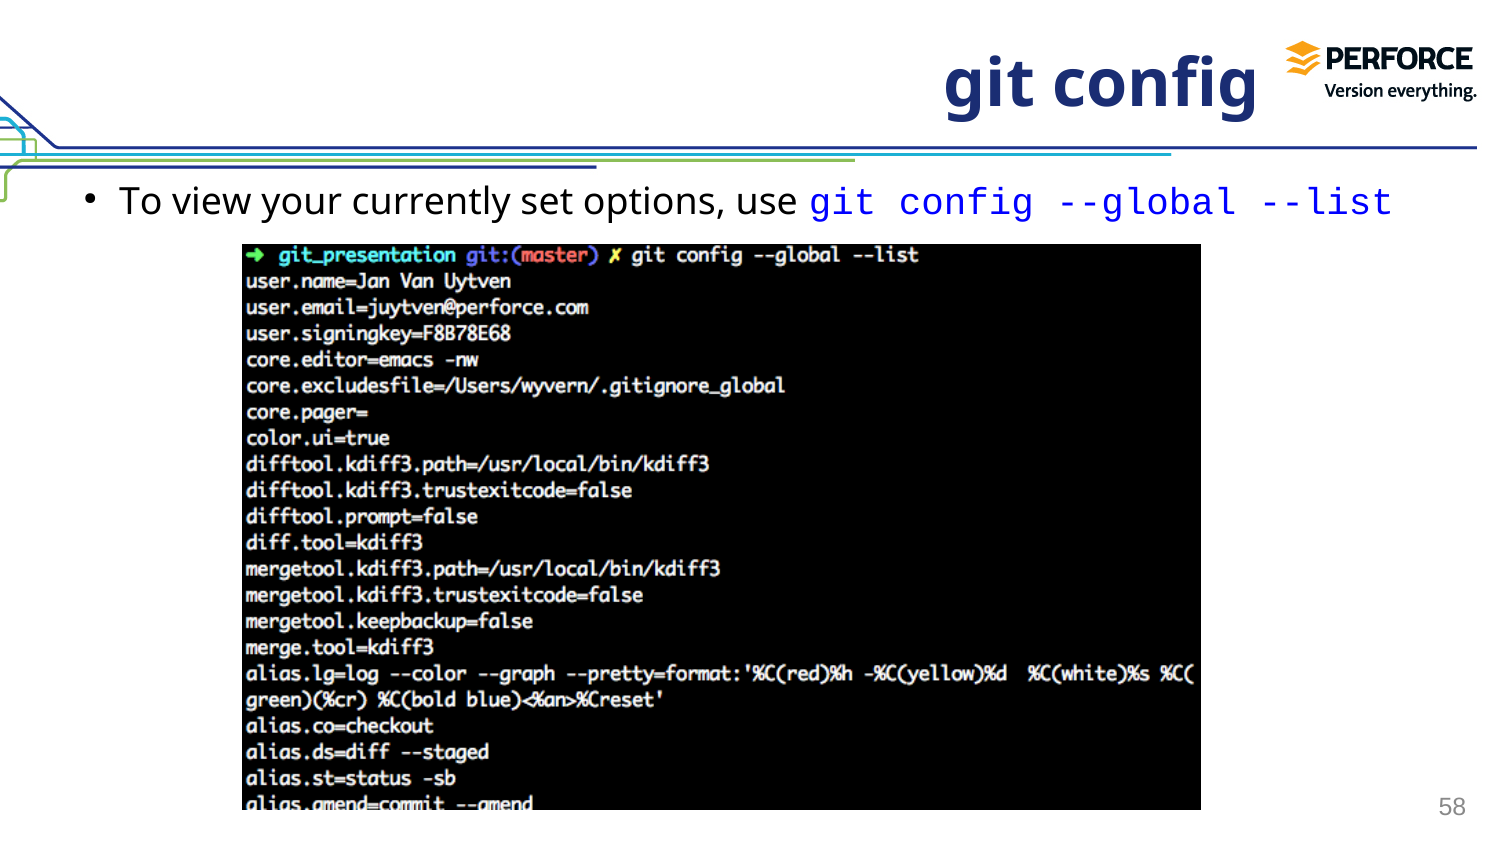

# git config
To view your currently set options, use git config --global --list